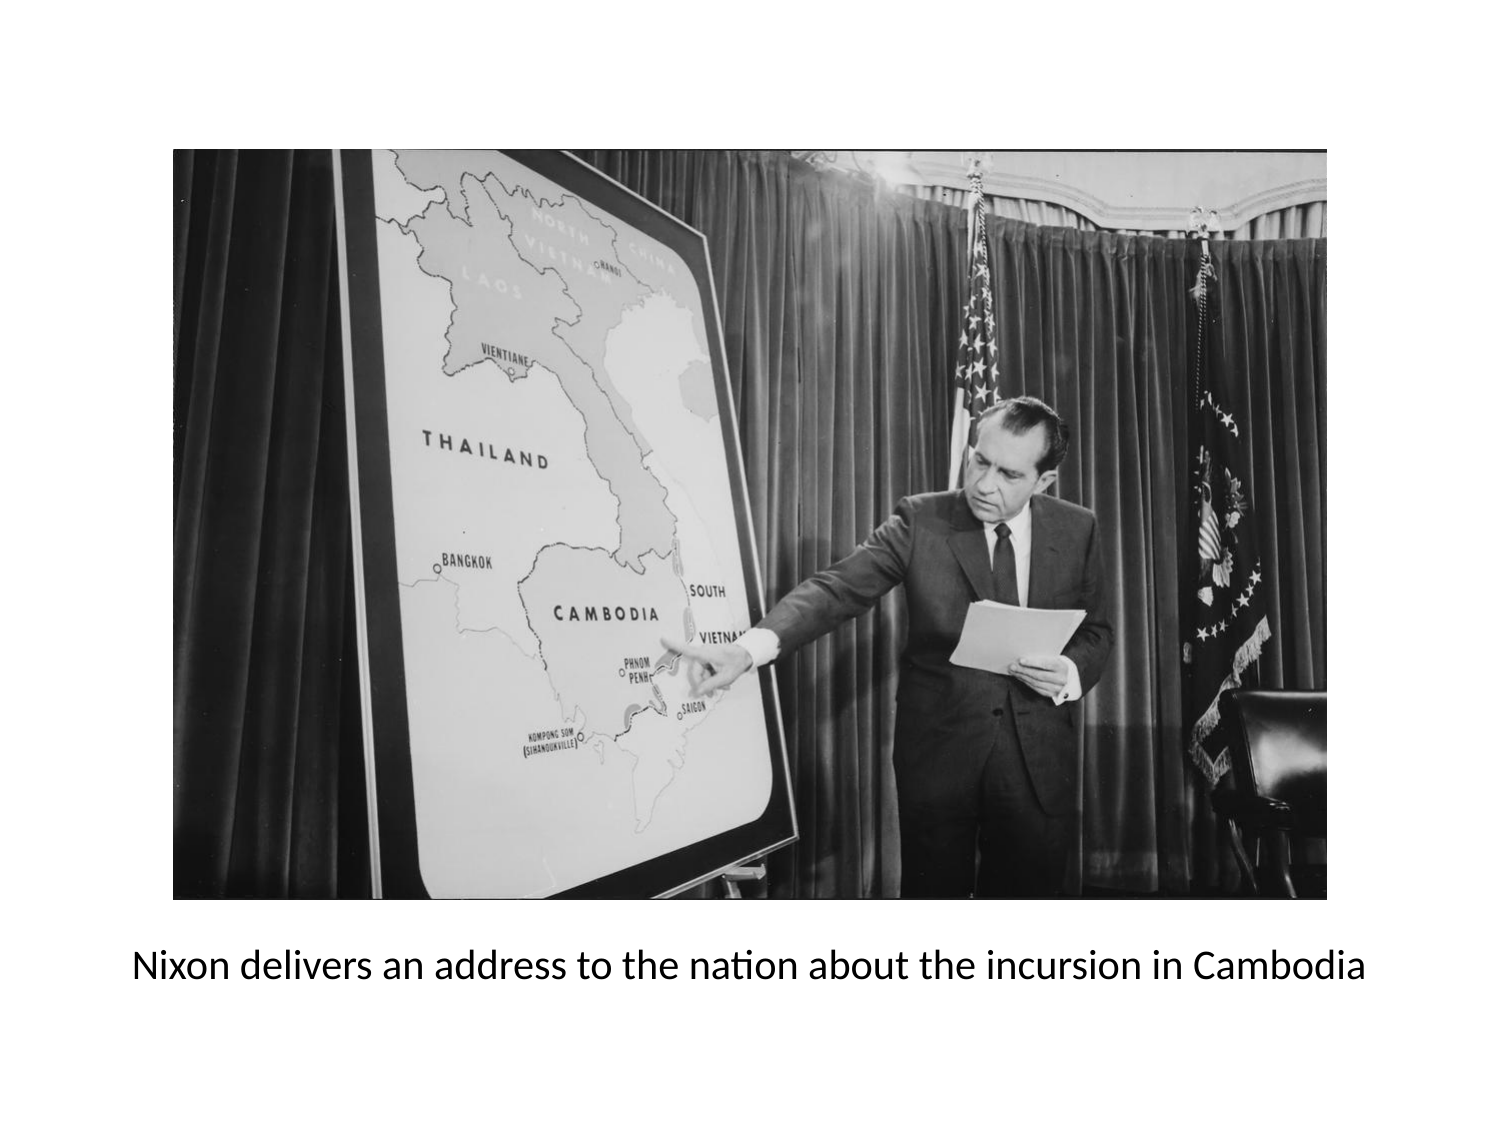

Nixon delivers an address to the nation about the incursion in Cambodia